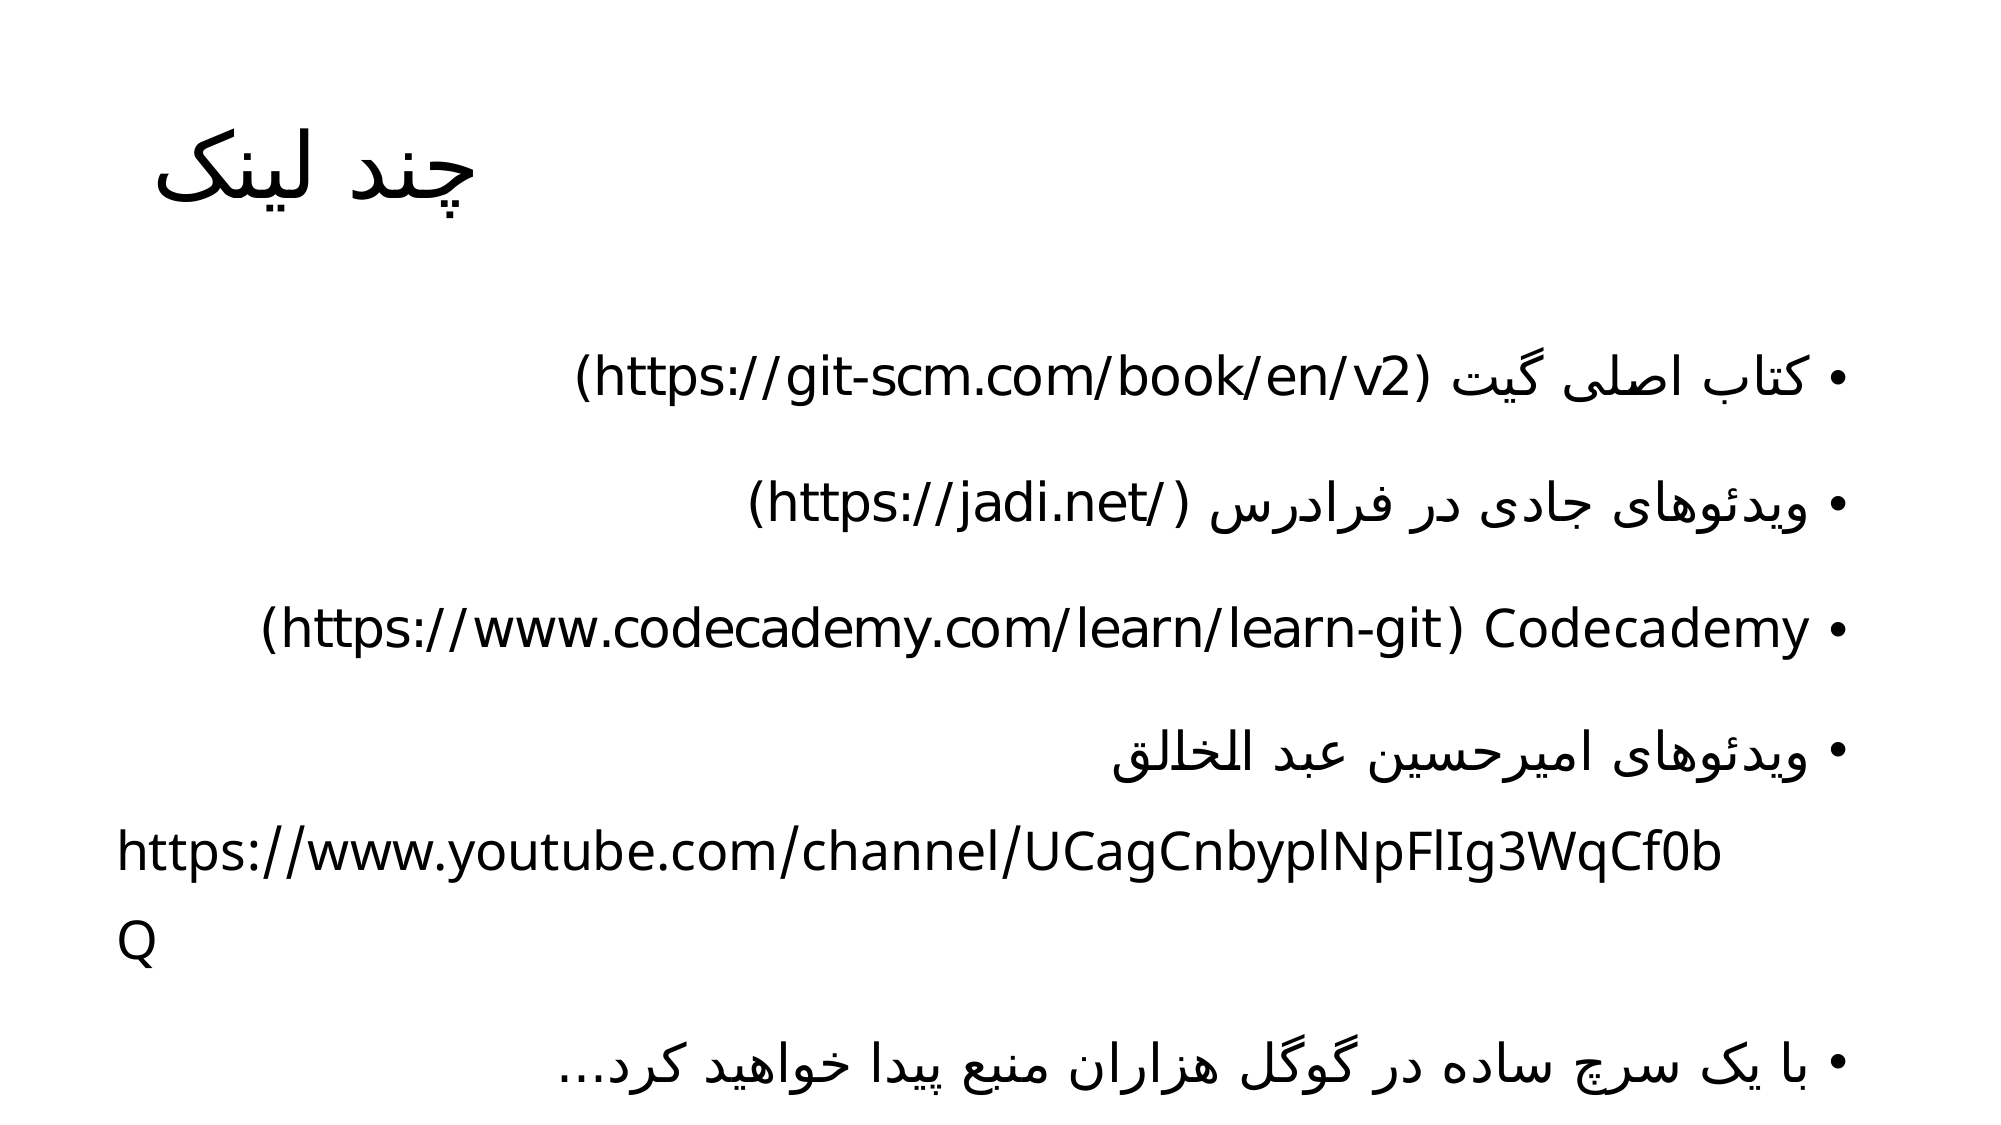

# چند لینک
کتاب اصلی گیت (https://git-scm.com/book/en/v2)
ویدئو‌های جادی در فرادرس (https://jadi.net/)
Codecademy (https://www.codecademy.com/learn/learn-git)
ویدئو‌های امیرحسین عبد الخالق https://www.youtube.com/channel/UCagCnbyplNpFlIg3WqCf0bQ
با یک سرچ ساده در گوگل هزاران منبع پیدا خواهید کرد...